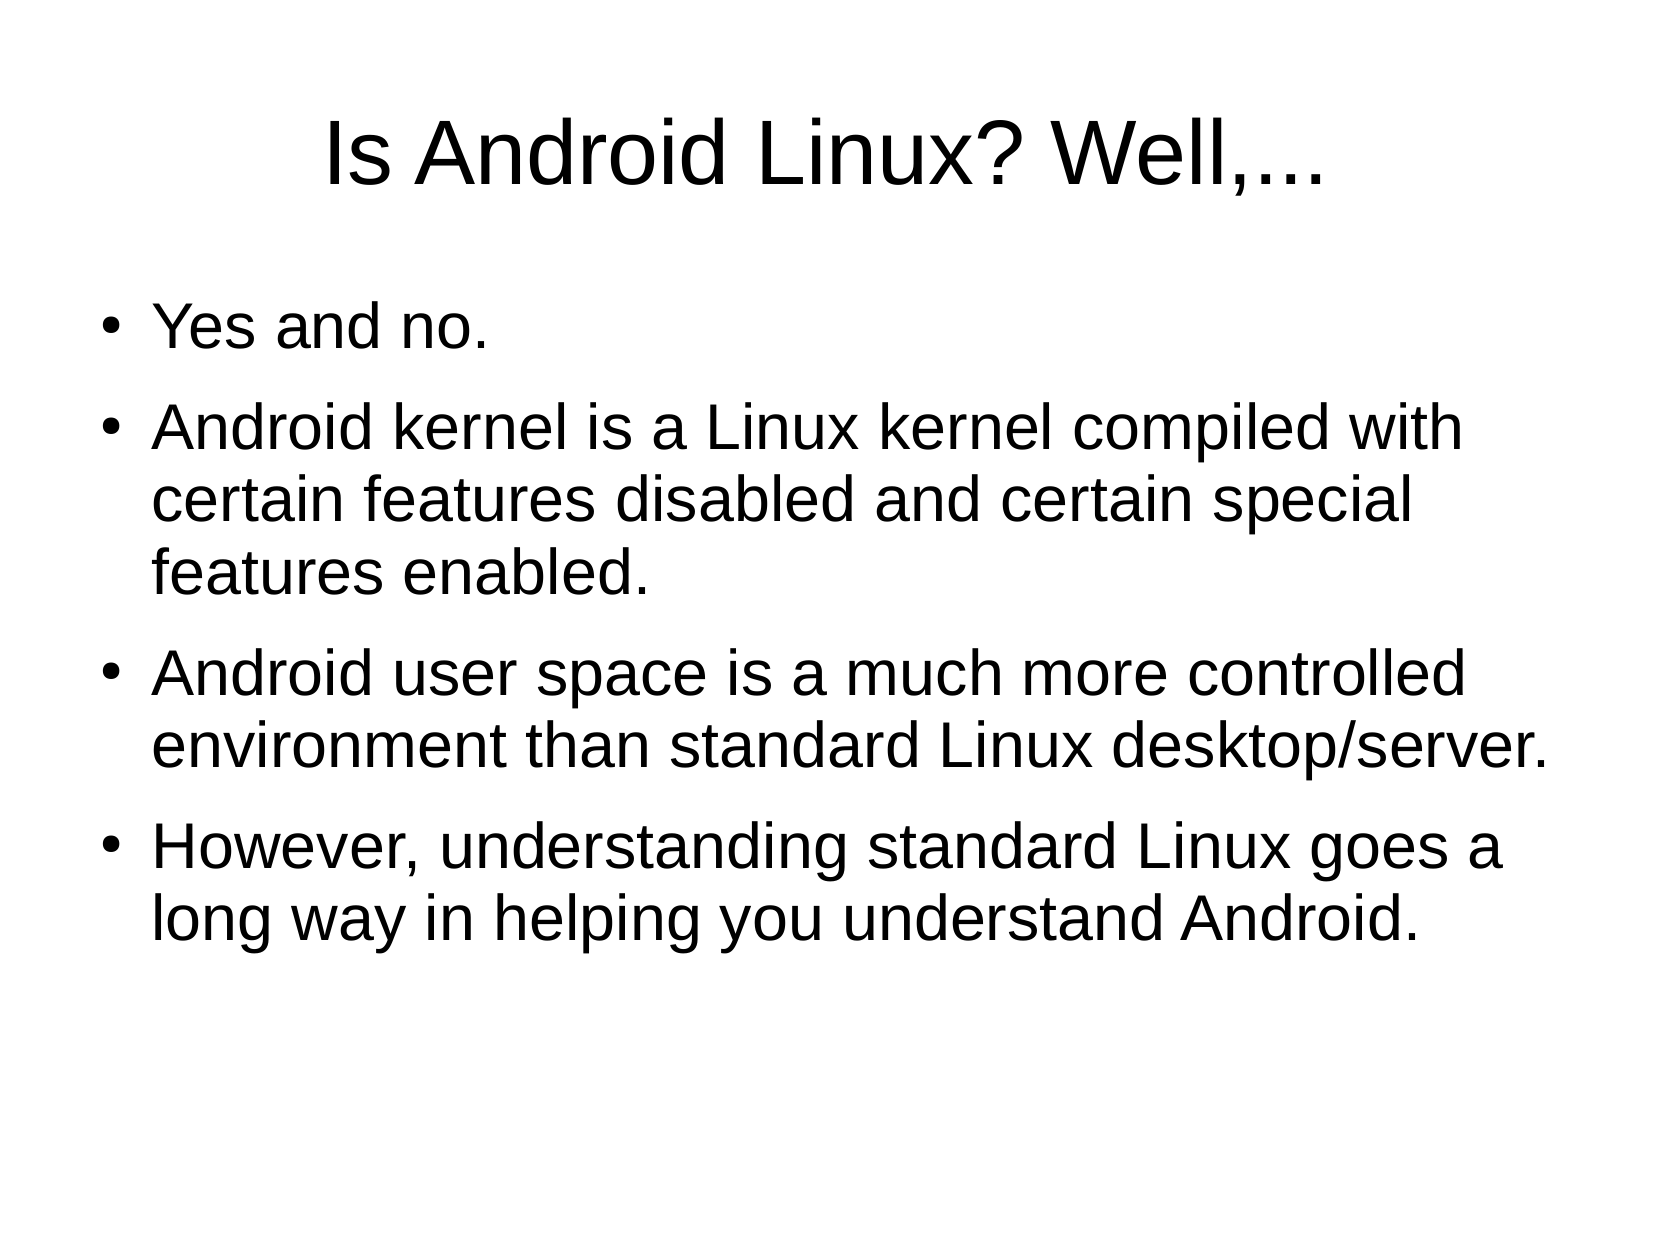

# Is Android Linux? Well,...
Yes and no.
Android kernel is a Linux kernel compiled with certain features disabled and certain special features enabled.
Android user space is a much more controlled environment than standard Linux desktop/server.
However, understanding standard Linux goes a long way in helping you understand Android.